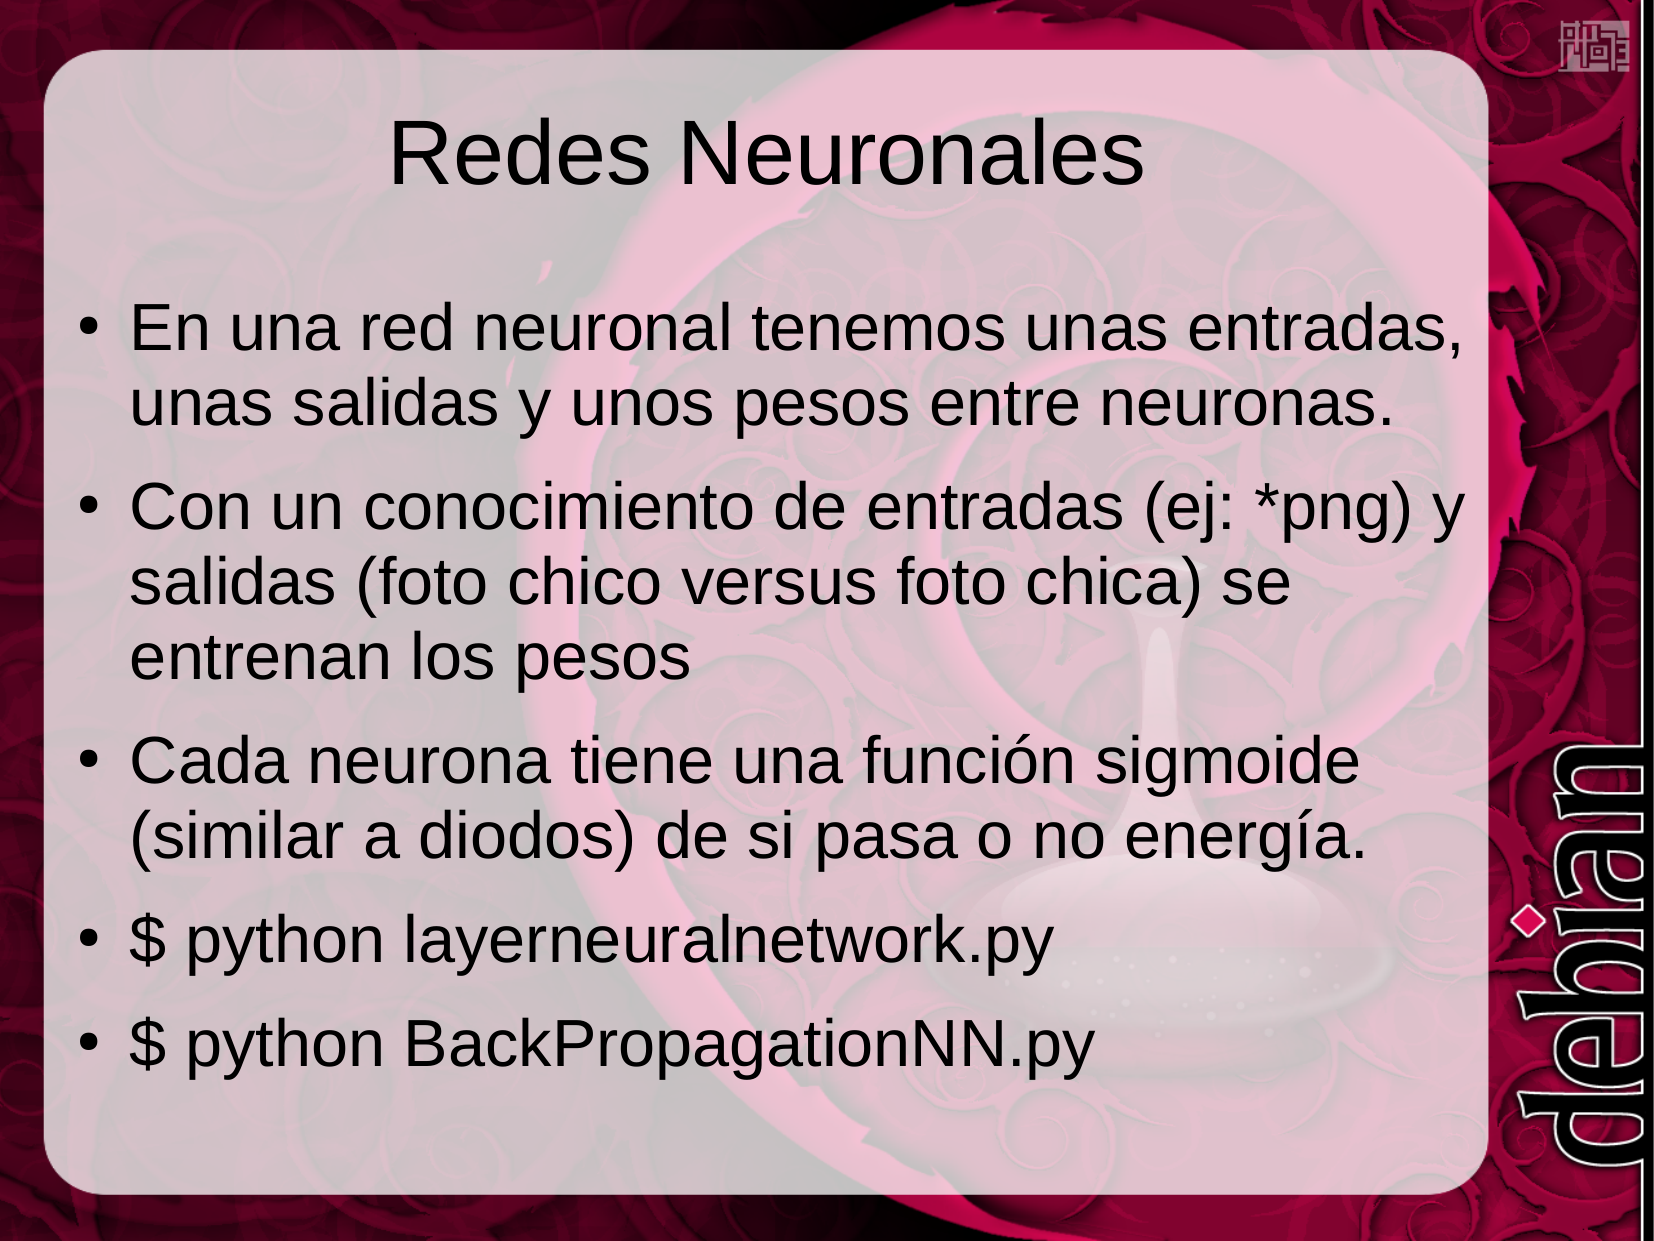

# Redes Neuronales
En una red neuronal tenemos unas entradas, unas salidas y unos pesos entre neuronas.
Con un conocimiento de entradas (ej: *png) y salidas (foto chico versus foto chica) se entrenan los pesos
Cada neurona tiene una función sigmoide (similar a diodos) de si pasa o no energía.
$ python layerneuralnetwork.py
$ python BackPropagationNN.py